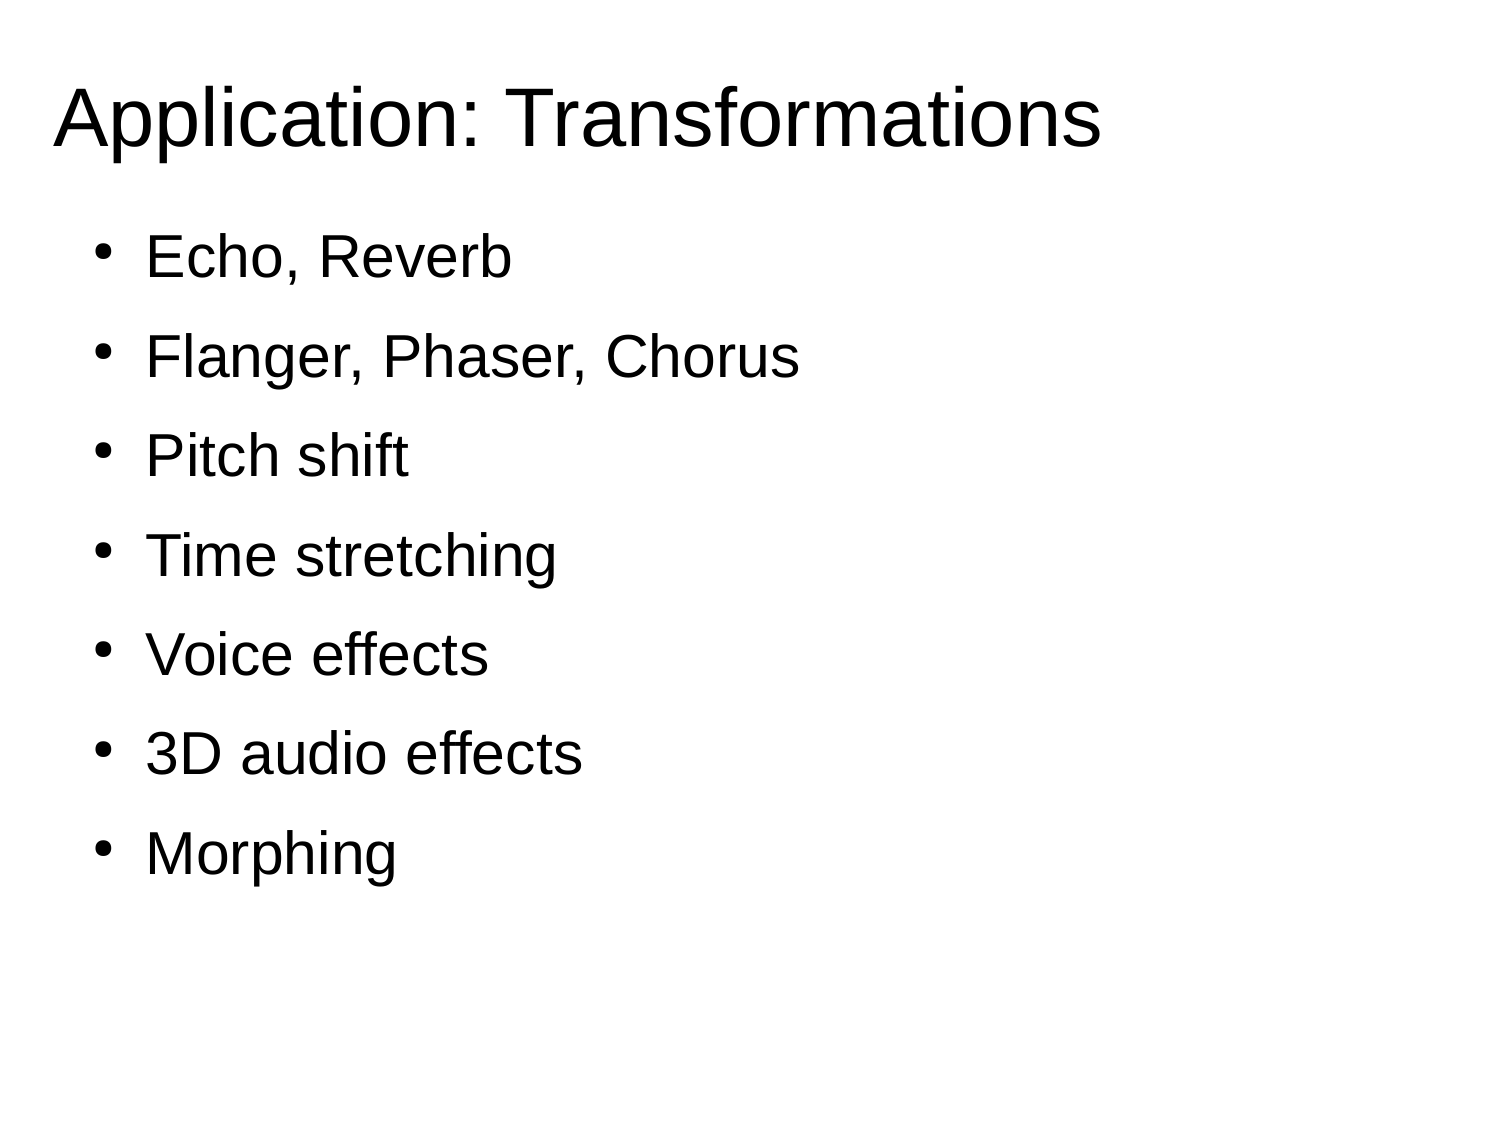

# Application: Transformations
Echo, Reverb
Flanger, Phaser, Chorus
Pitch shift
Time stretching
Voice effects
3D audio effects
Morphing